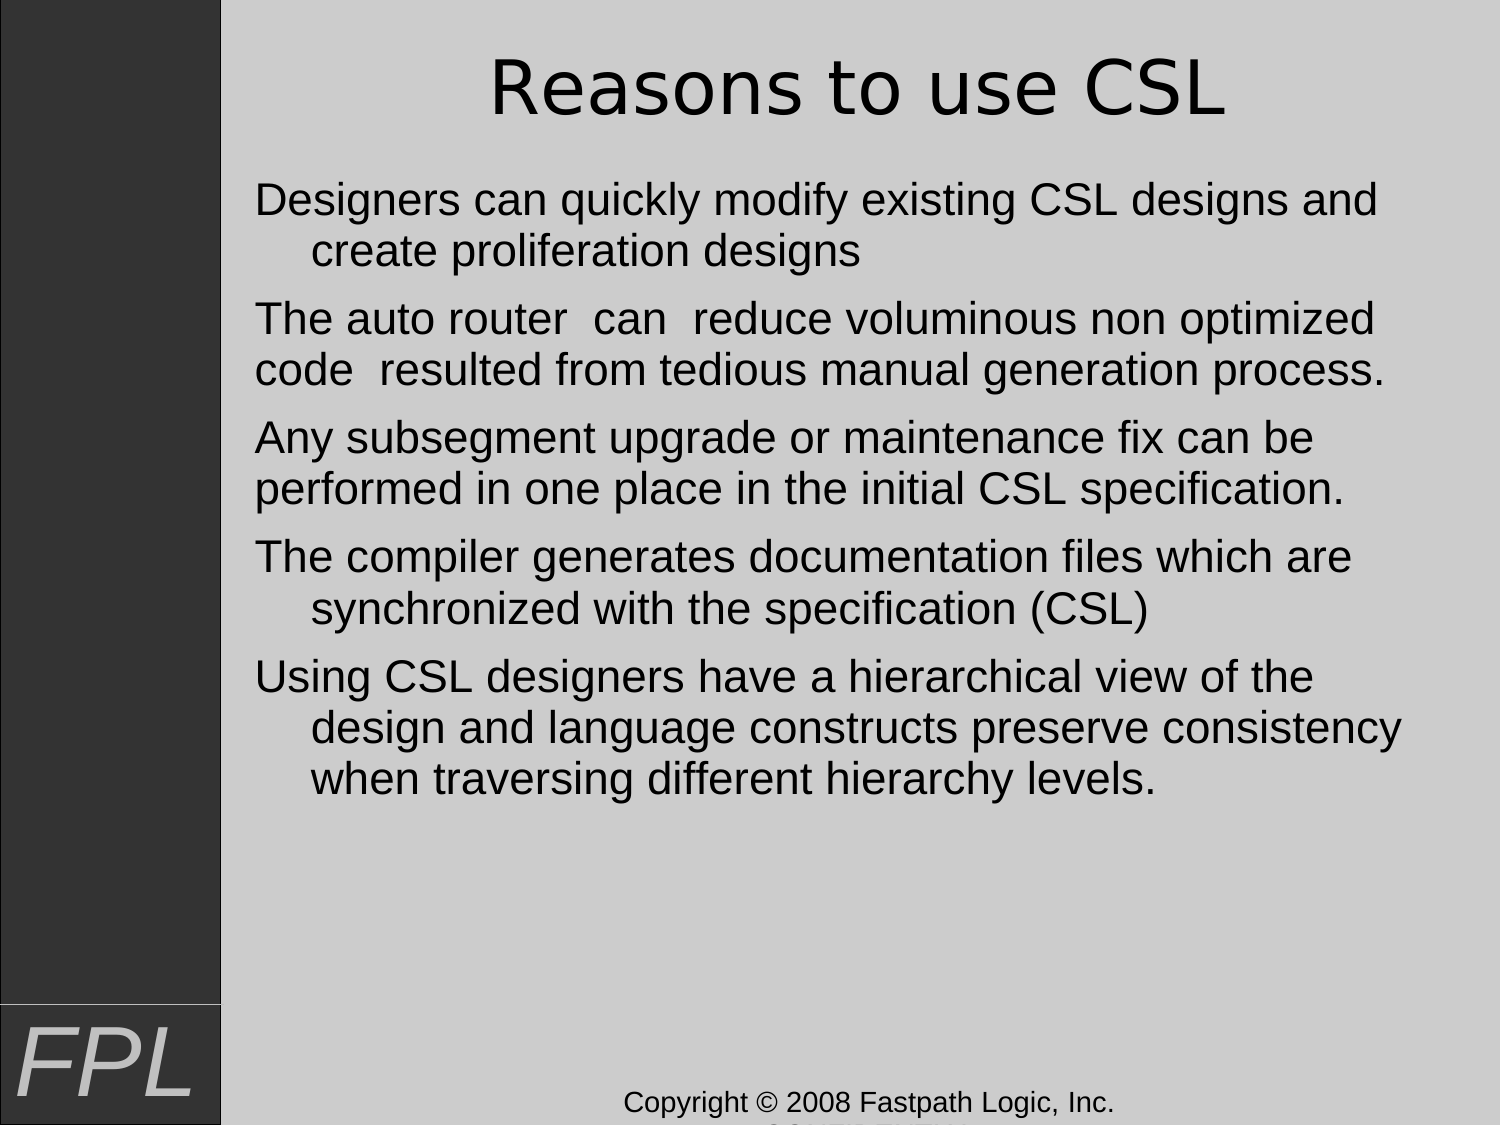

# Reasons to use CSL
Designers can quickly modify existing CSL designs and create proliferation designs
The auto router can reduce voluminous non optimized code resulted from tedious manual generation process.
Any subsegment upgrade or maintenance fix can be performed in one place in the initial CSL specification.
The compiler generates documentation files which are synchronized with the specification (CSL)
Using CSL designers have a hierarchical view of the design and language constructs preserve consistency when traversing different hierarchy levels.